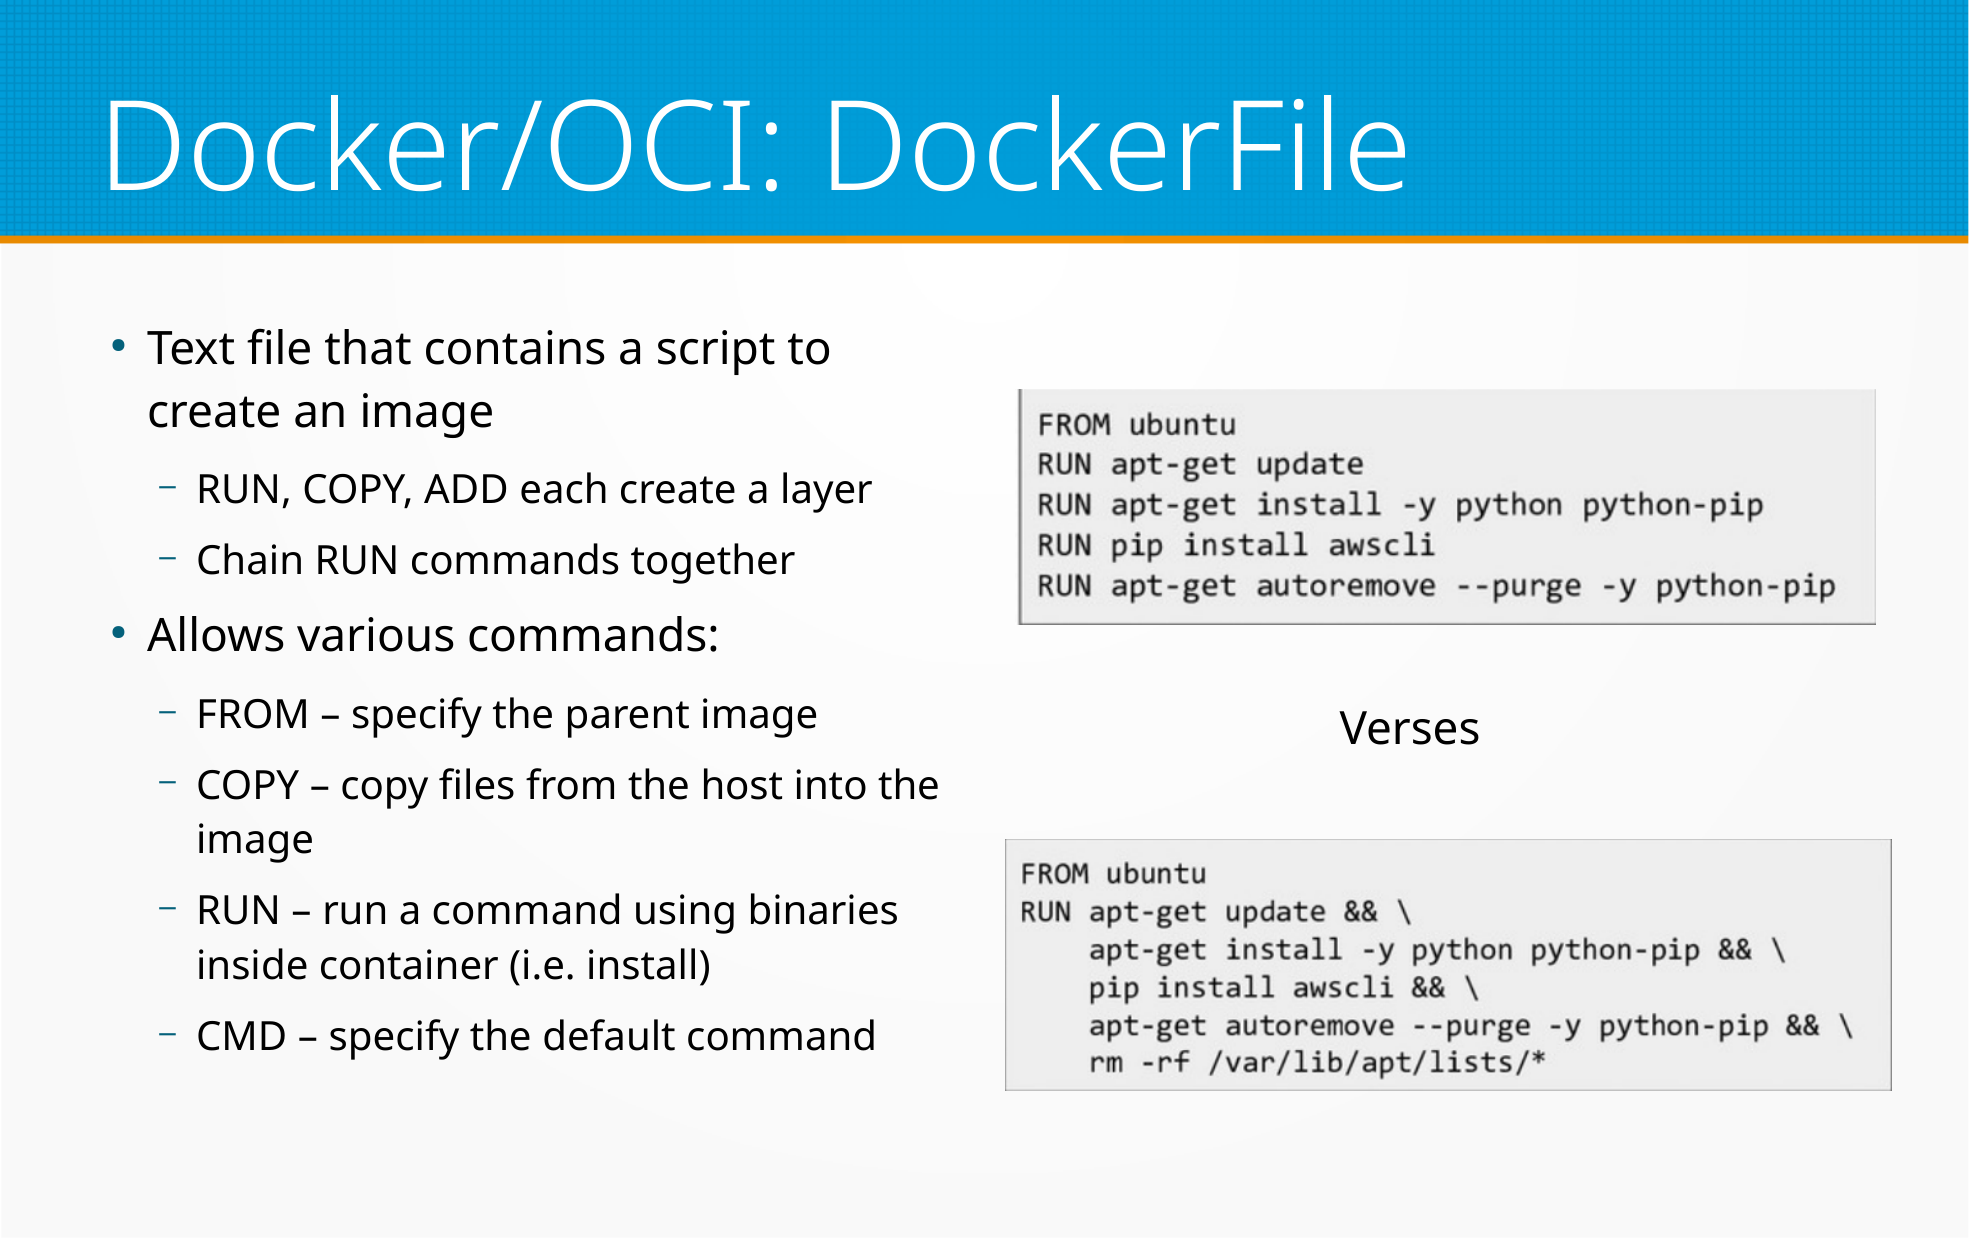

# Docker/OCI: DockerFile
Text file that contains a script to create an image
RUN, COPY, ADD each create a layer
Chain RUN commands together
Allows various commands:
FROM – specify the parent image
COPY – copy files from the host into the image
RUN – run a command using binaries inside container (i.e. install)
CMD – specify the default command
Verses